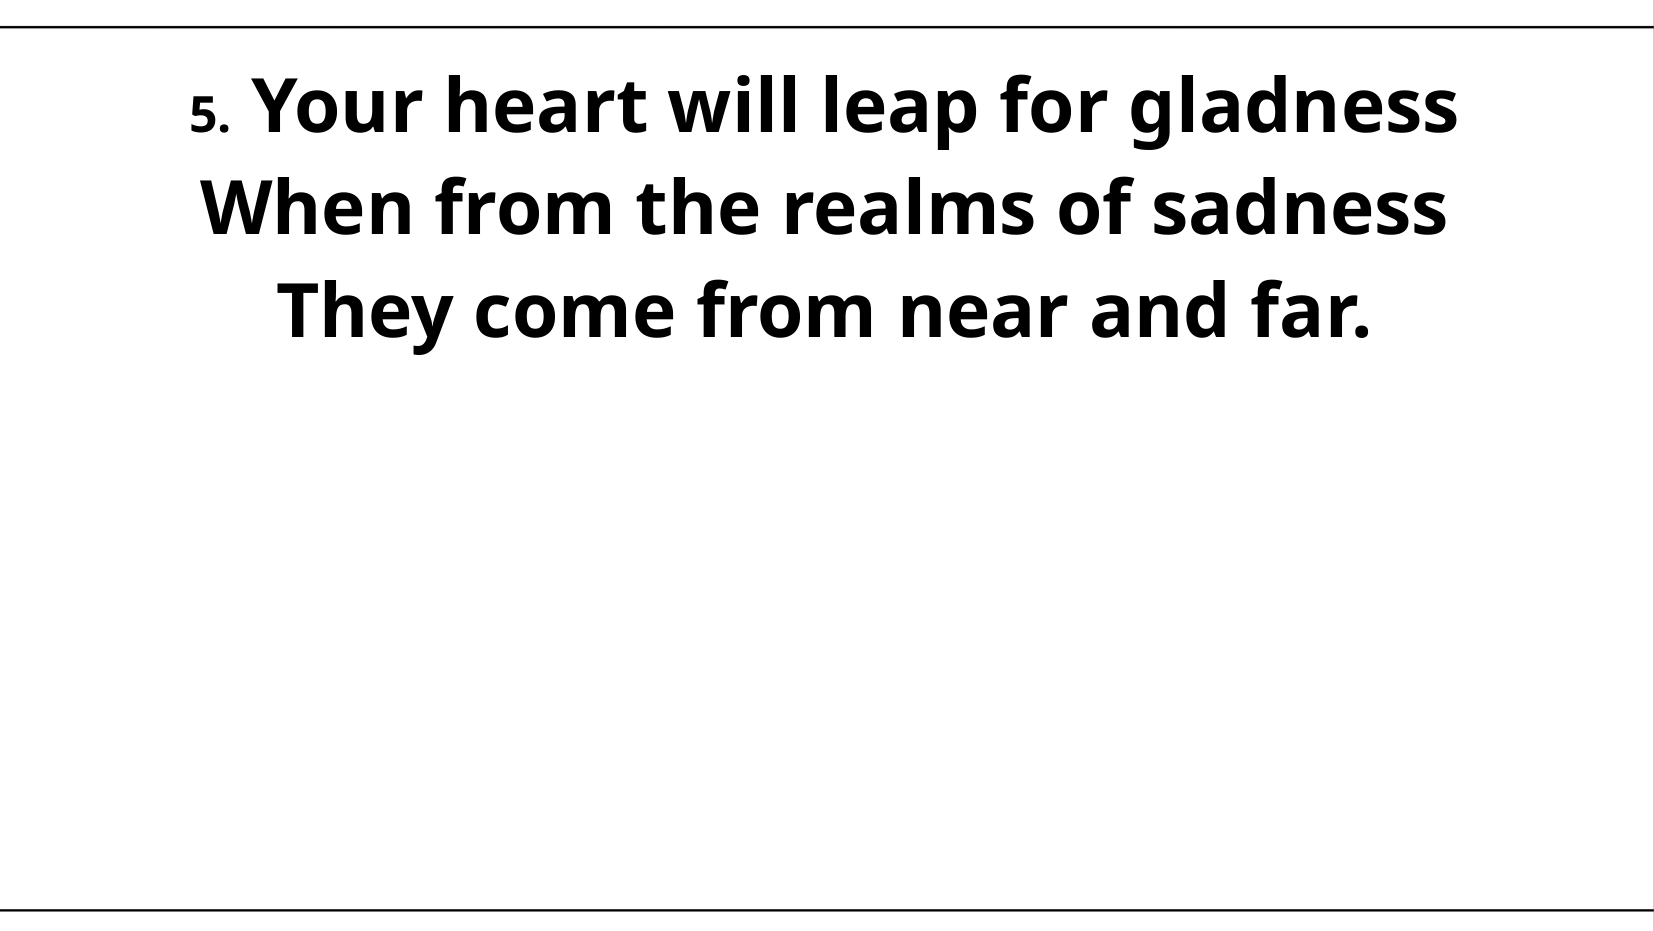

5. Your heart will leap for gladness
When from the realms of sadness
They come from near and far.